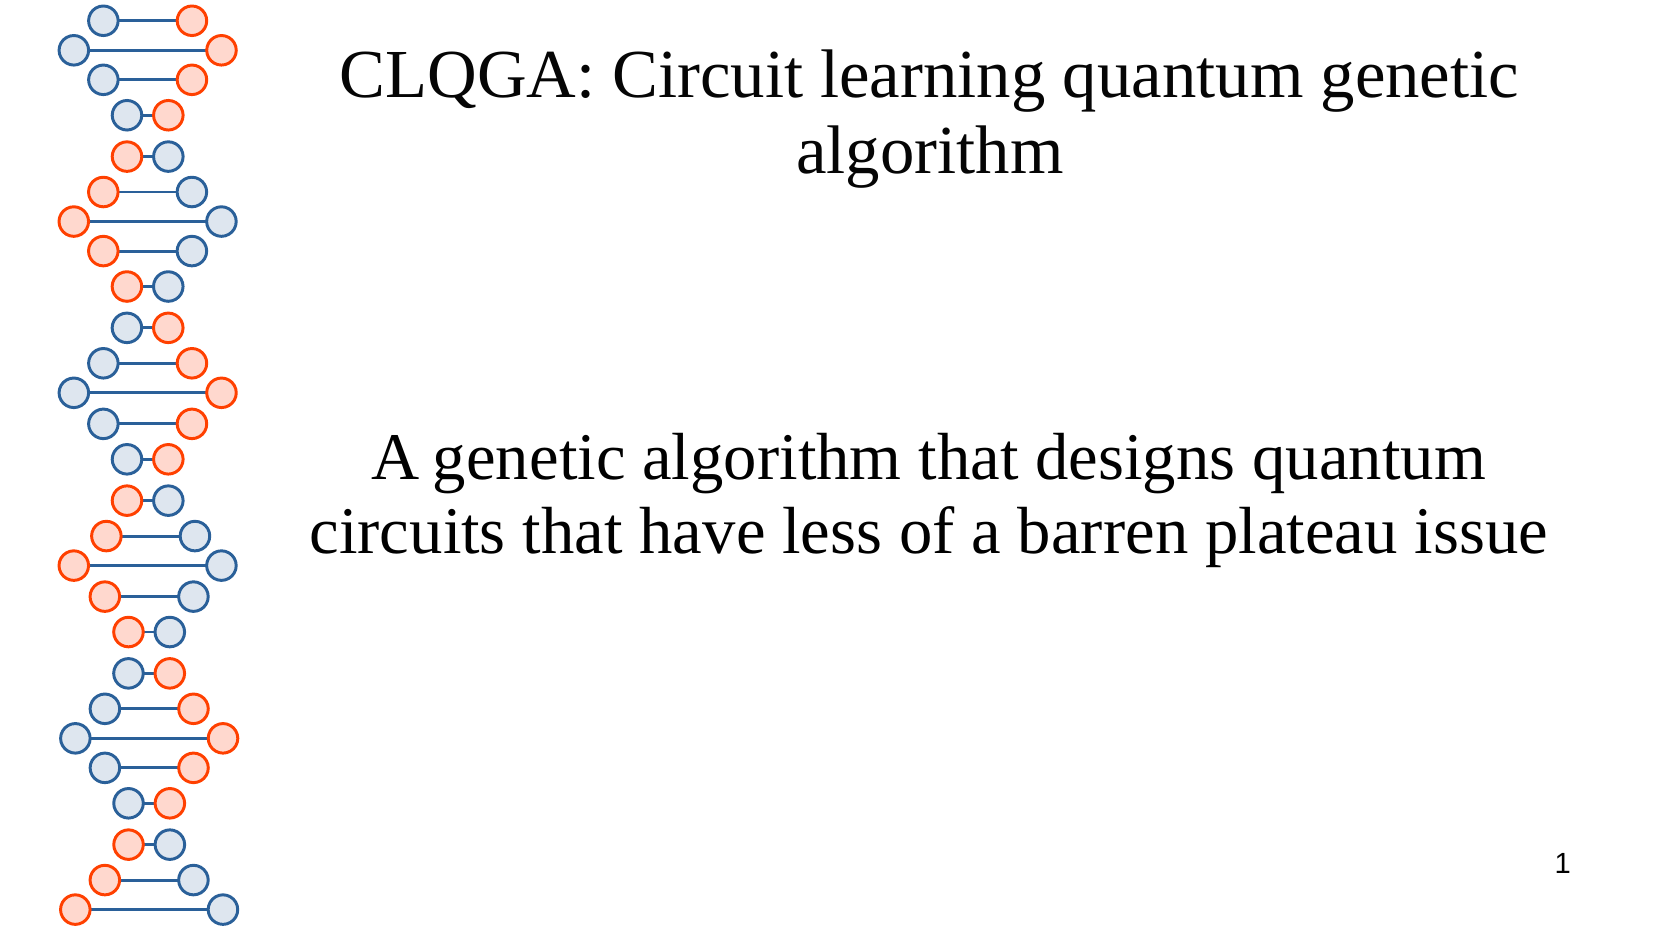

# CLQGA: Circuit learning quantum genetic algorithm
A genetic algorithm that designs quantum circuits that have less of a barren plateau issue
1